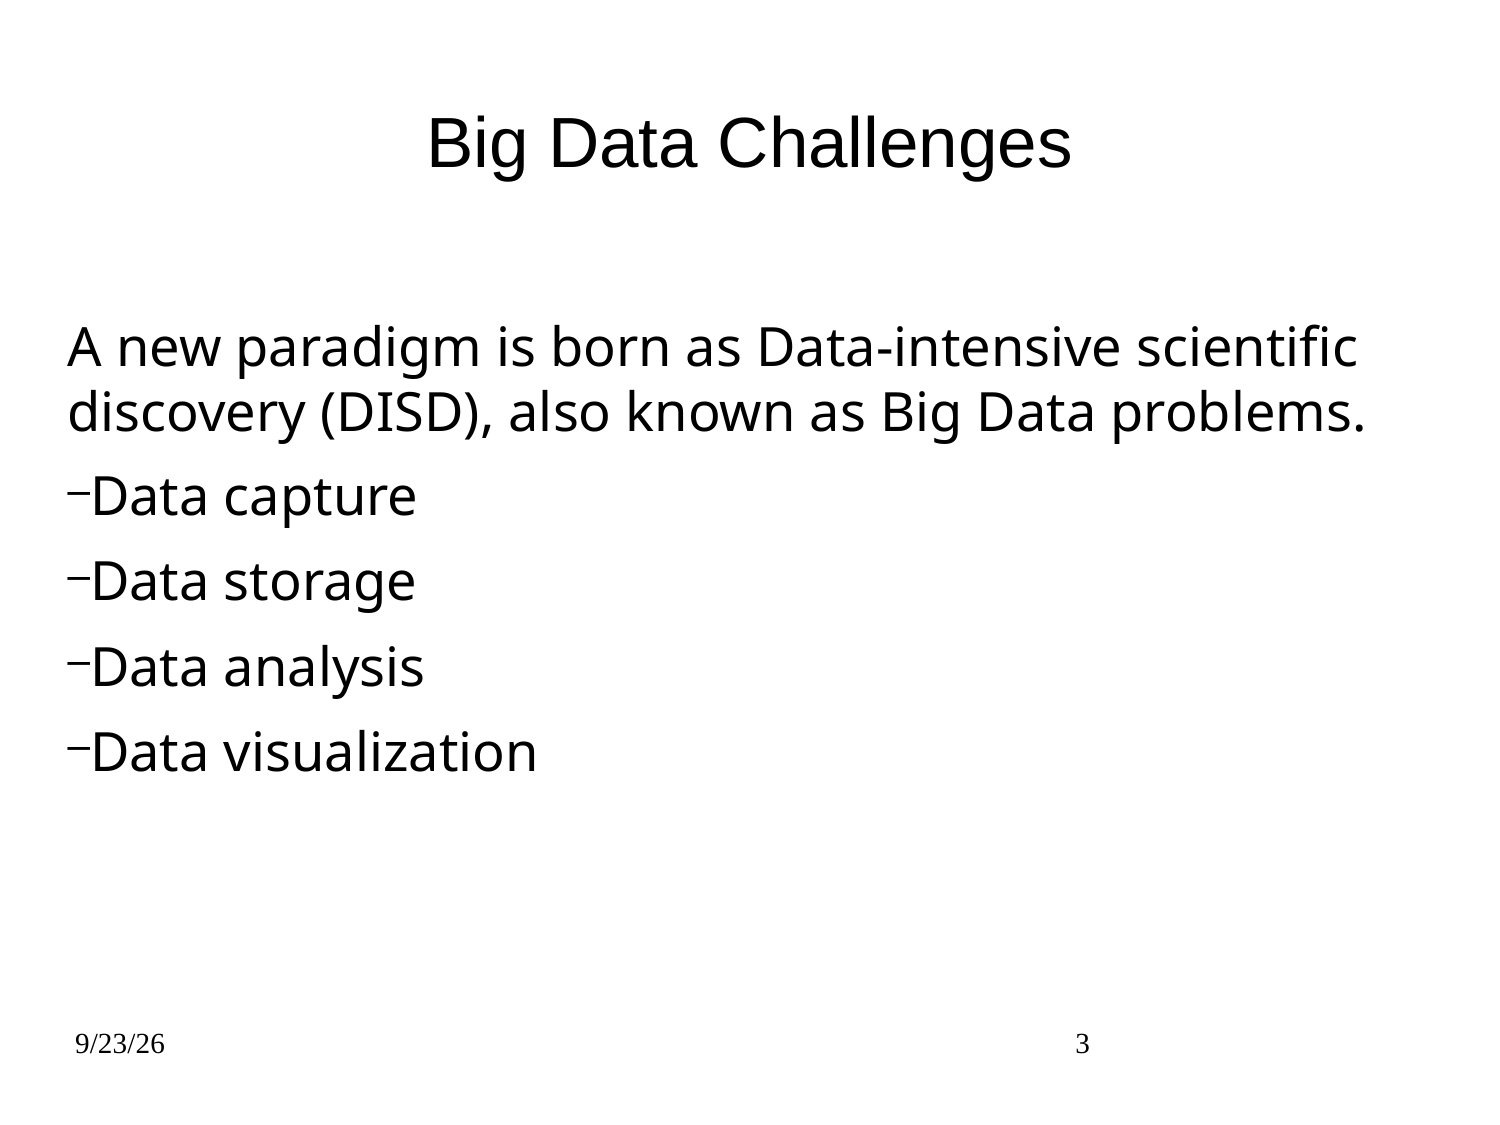

# Big Data Challenges
A new paradigm is born as Data-intensive scientific discovery (DISD), also known as Big Data problems.
Data capture
Data storage
Data analysis
Data visualization
2